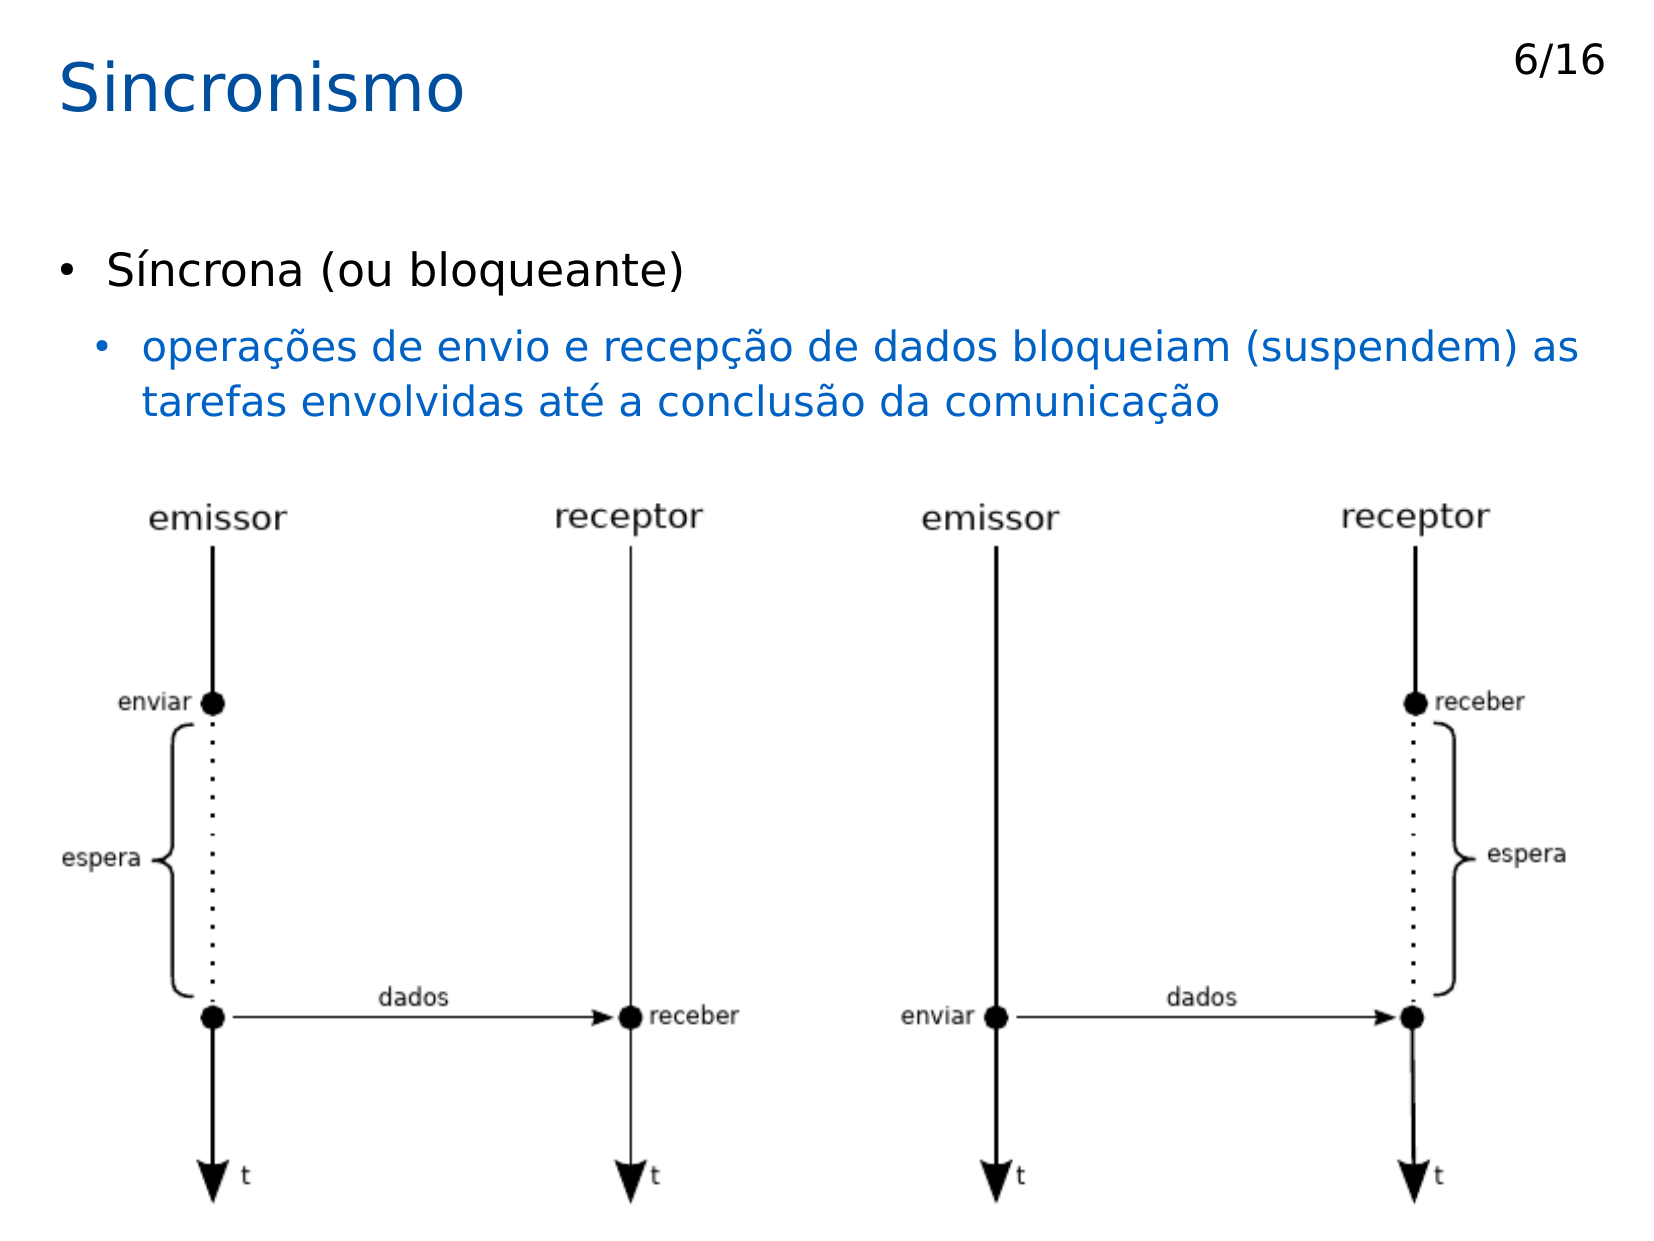

# Sincronismo
6
Síncrona (ou bloqueante)
operações de envio e recepção de dados bloqueiam (suspendem) as tarefas envolvidas até a conclusão da comunicação